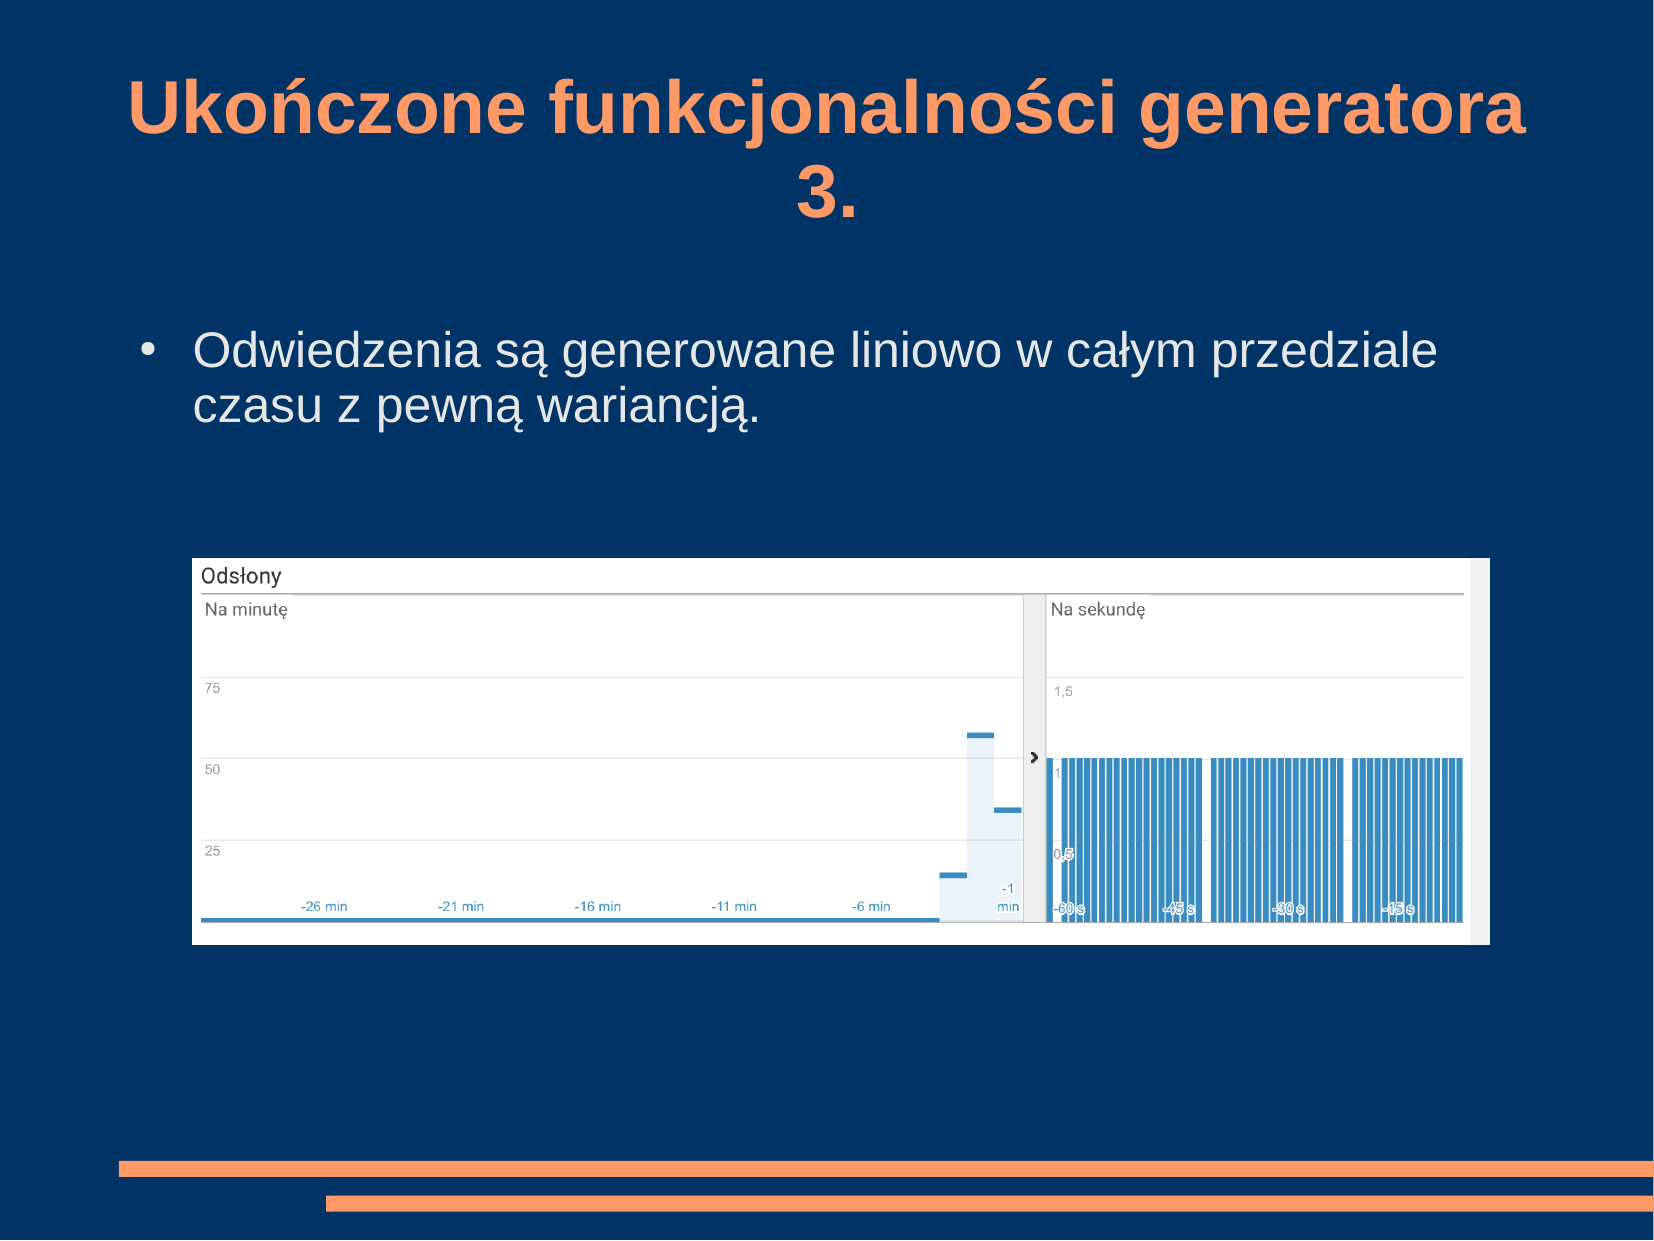

# Ukończone funkcjonalności generatora 3.
Odwiedzenia są generowane liniowo w całym przedziale czasu z pewną wariancją.